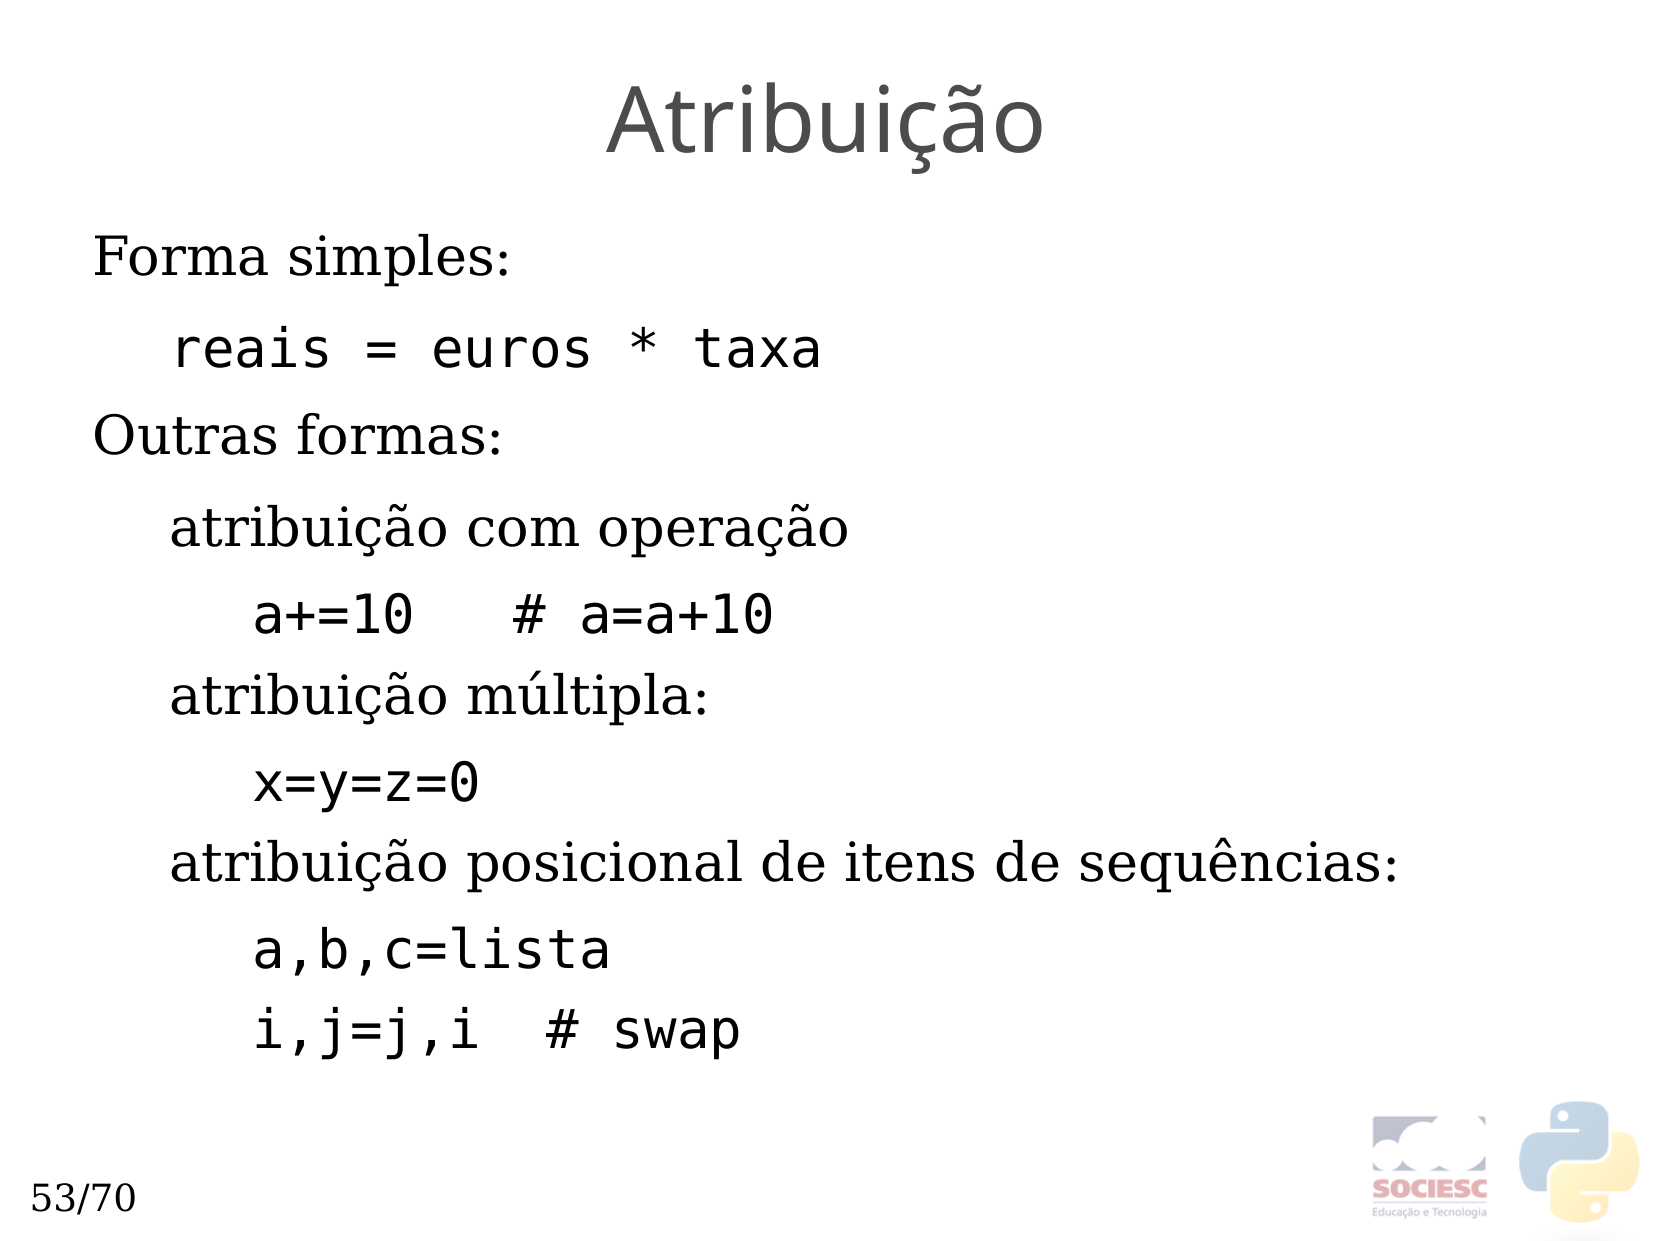

# Atribuição
Forma simples:
reais = euros * taxa
Outras formas:
atribuição com operação
a+=10 # a=a+10
atribuição múltipla:
x=y=z=0
atribuição posicional de itens de sequências:
a,b,c=lista
i,j=j,i # swap